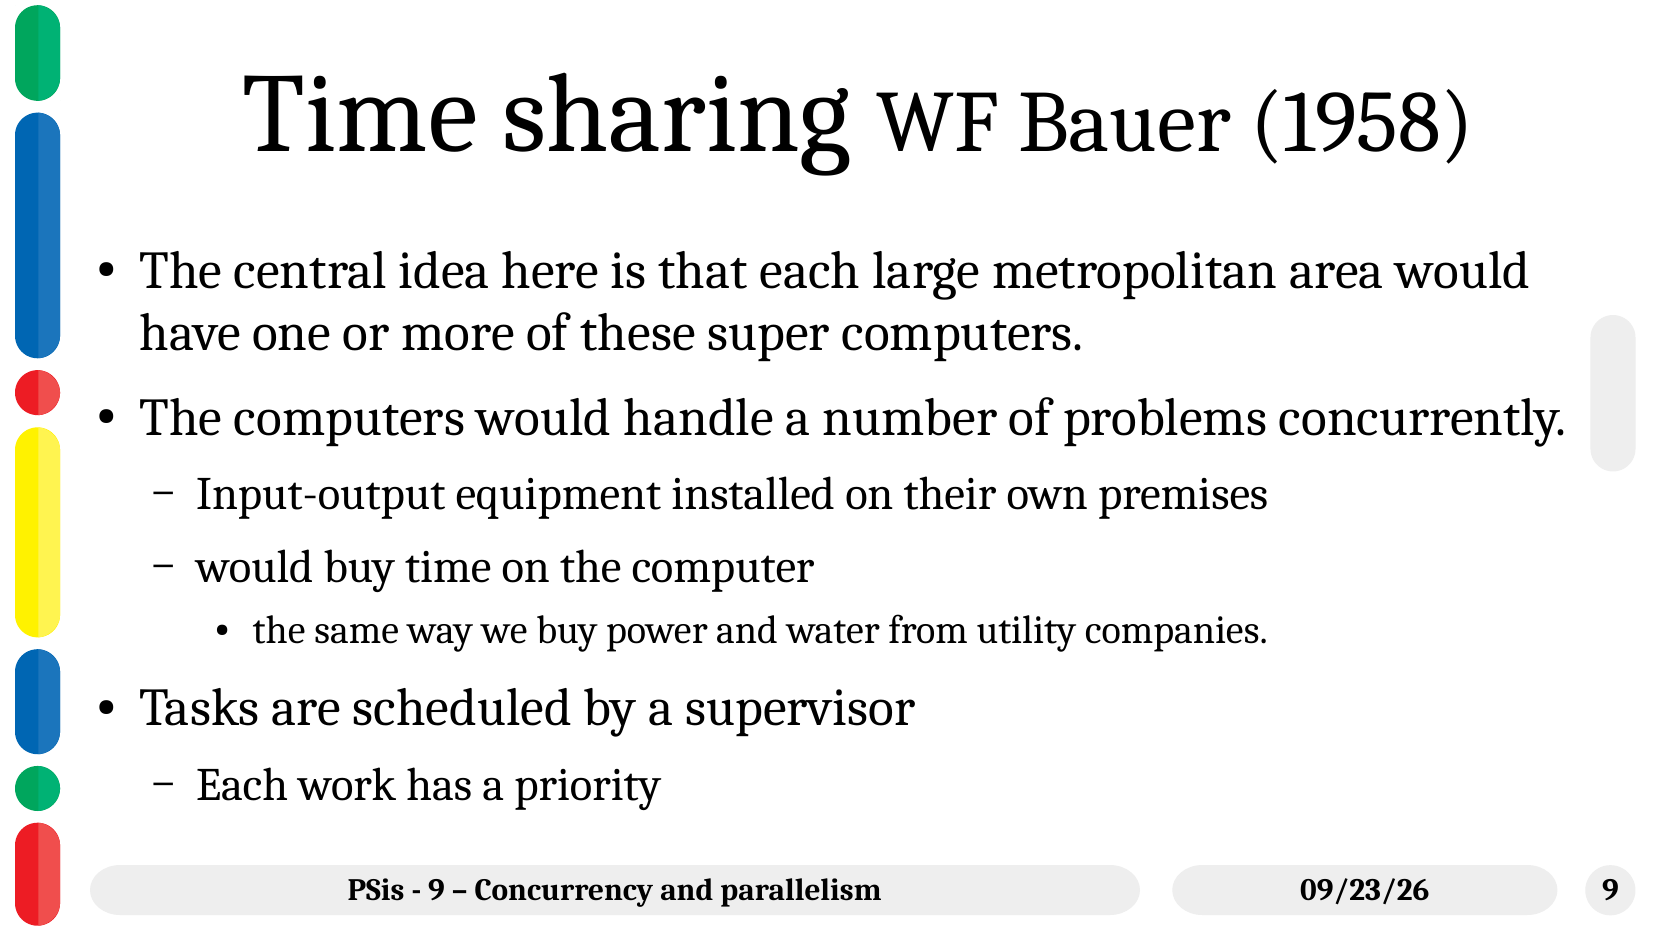

# Time sharing WF Bauer (1958)
The central idea here is that each large metropolitan area would have one or more of these super computers.
The computers would handle a number of problems concurrently.
Input-output equipment installed on their own premises
would buy time on the computer
the same way we buy power and water from utility companies.
Tasks are scheduled by a supervisor
Each work has a priority
PSis - 9 – Concurrency and parallelism
9